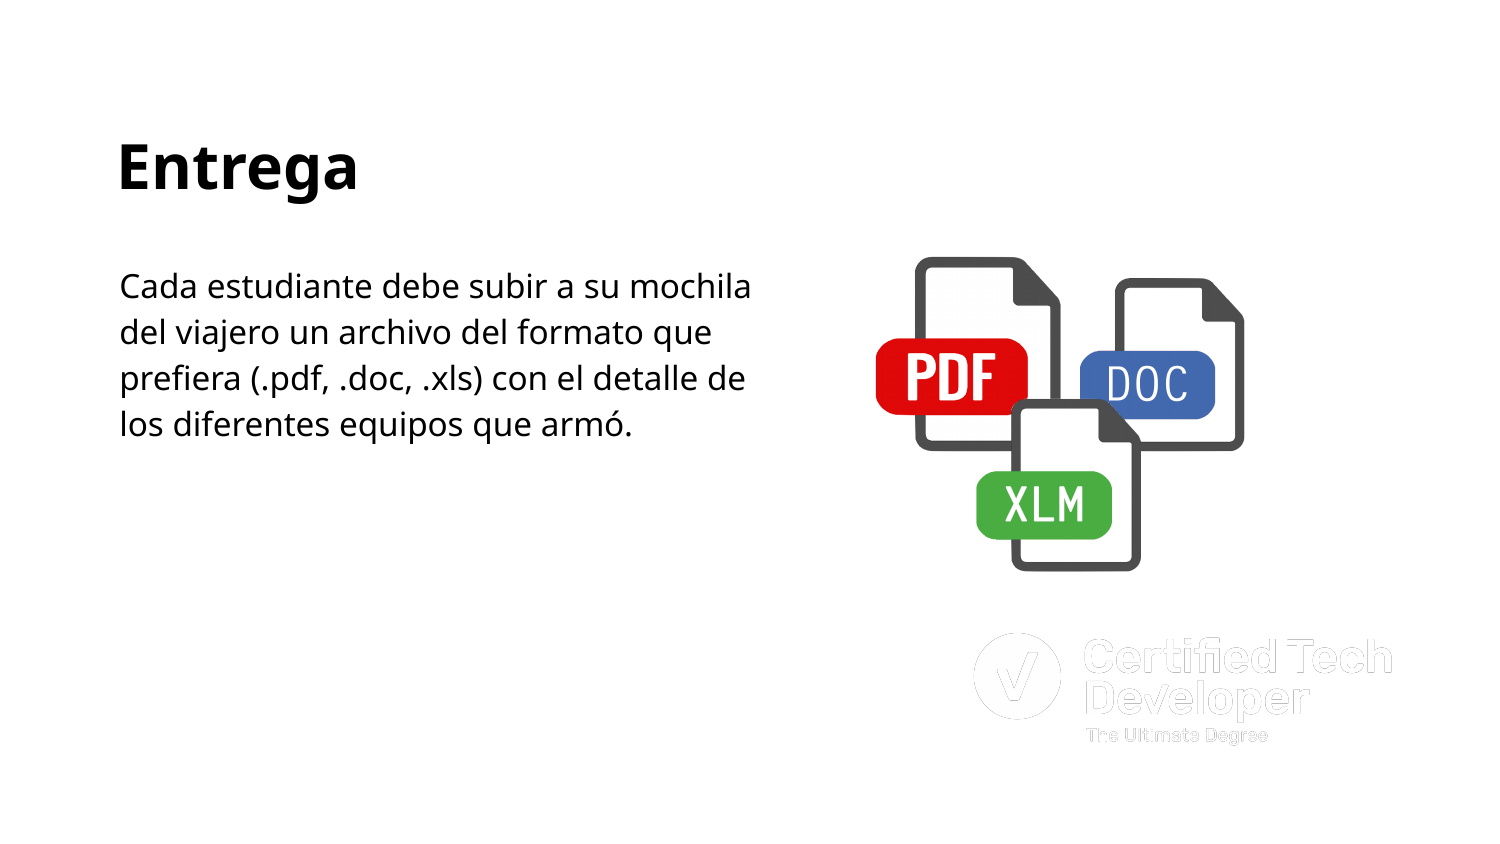

Entrega
Cada estudiante debe subir a su mochila del viajero un archivo del formato que prefiera (.pdf, .doc, .xls) con el detalle de los diferentes equipos que armó.